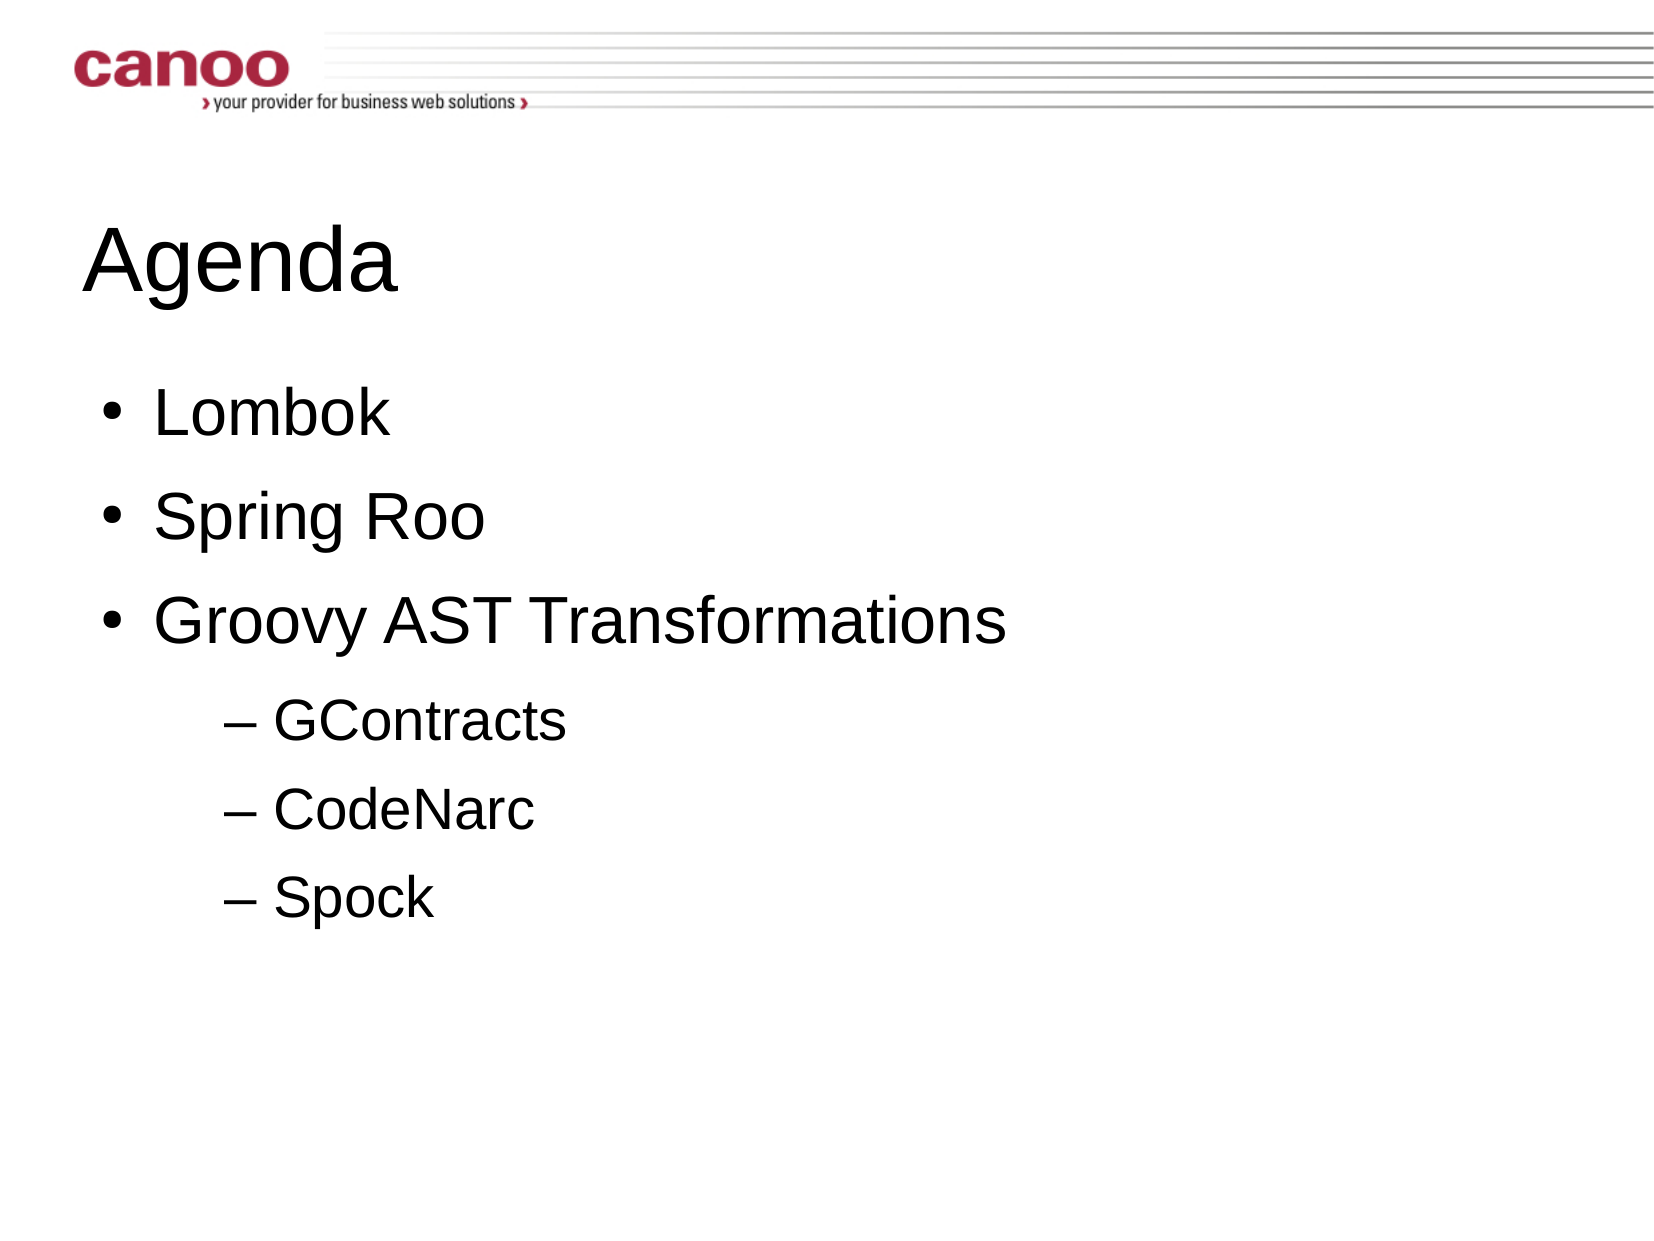

# Agenda
Lombok
Spring Roo
Groovy AST Transformations
– GContracts
– CodeNarc
– Spock